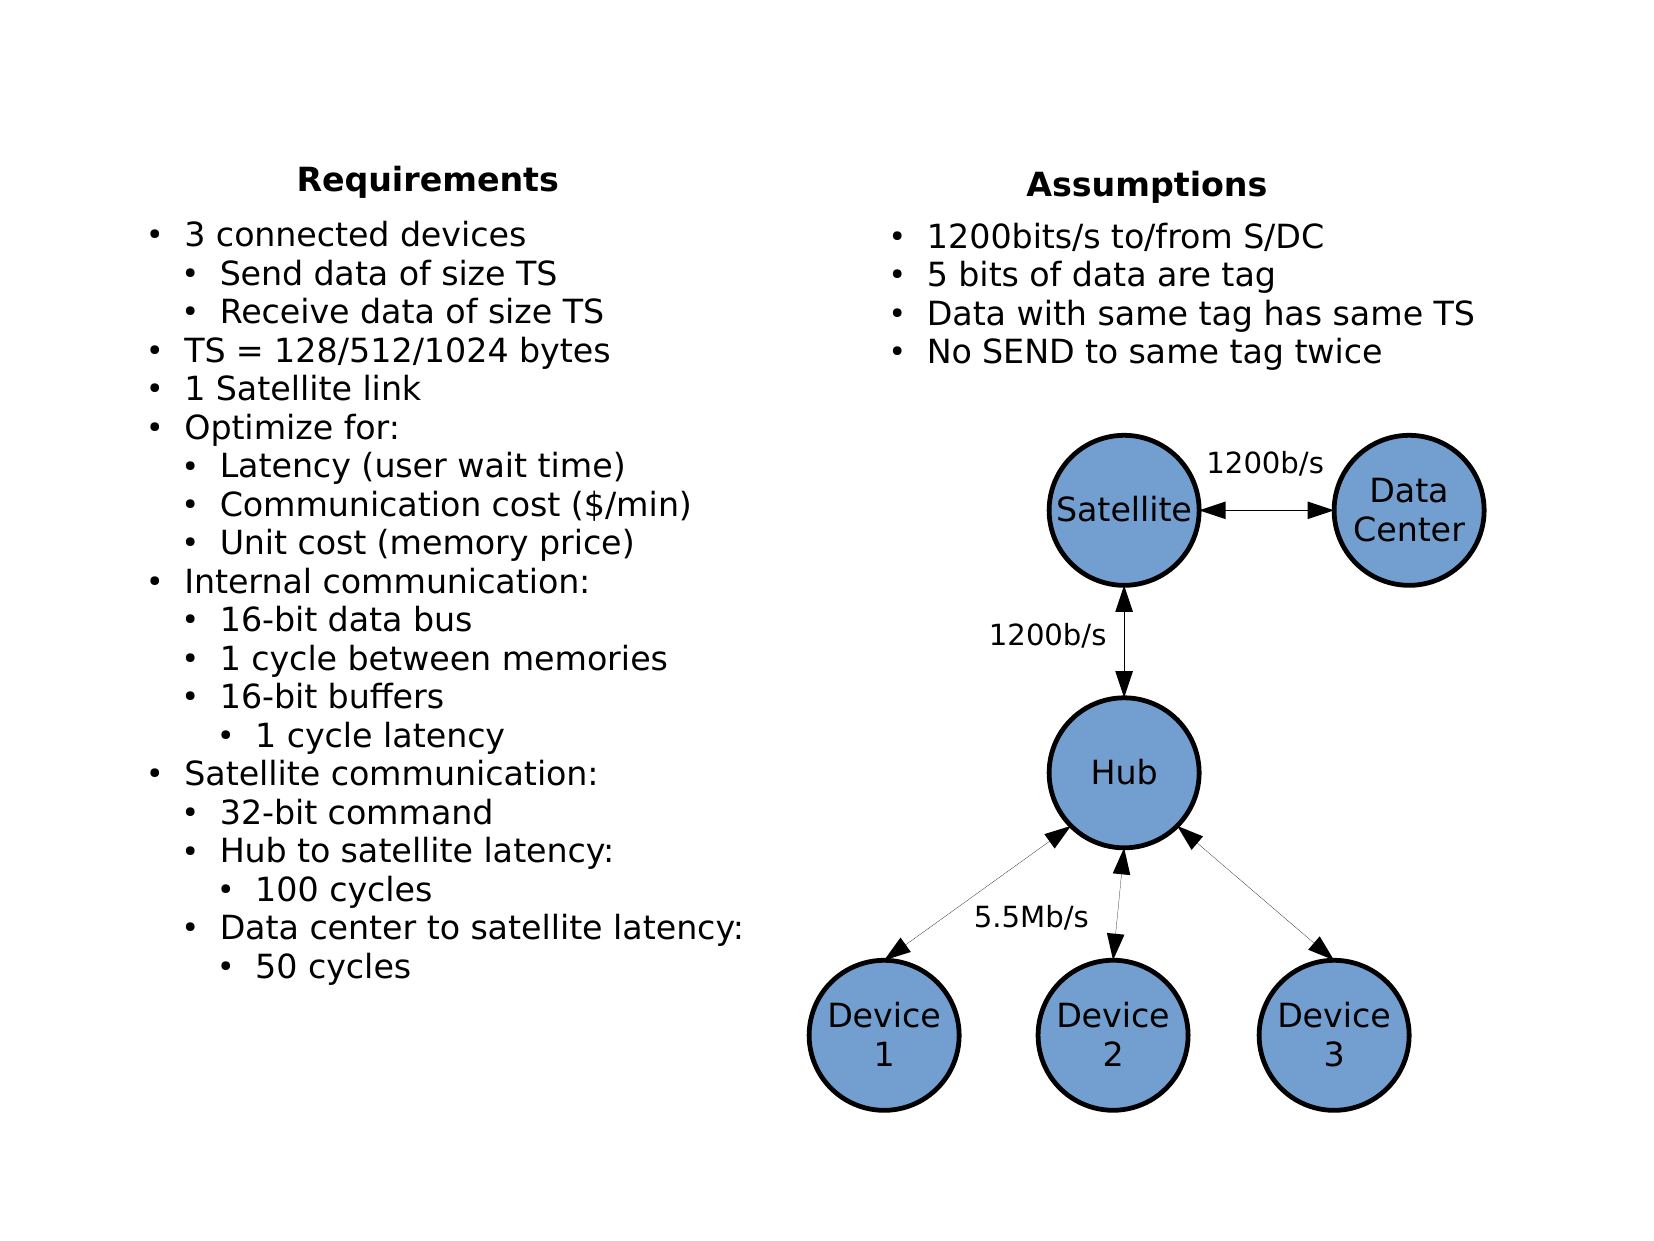

Requirements
Assumptions
3 connected devices
Send data of size TS
Receive data of size TS
TS = 128/512/1024 bytes
1 Satellite link
Optimize for:
Latency (user wait time)
Communication cost ($/min)
Unit cost (memory price)
Internal communication:
16-bit data bus
1 cycle between memories
16-bit buffers
1 cycle latency
Satellite communication:
32-bit command
Hub to satellite latency:
100 cycles
Data center to satellite latency:
50 cycles
1200bits/s to/from S/DC
5 bits of data are tag
Data with same tag has same TS
No SEND to same tag twice
Satellite
Data
Center
1200b/s
1200b/s
Hub
5.5Mb/s
Device
2
Device
1
Device
3